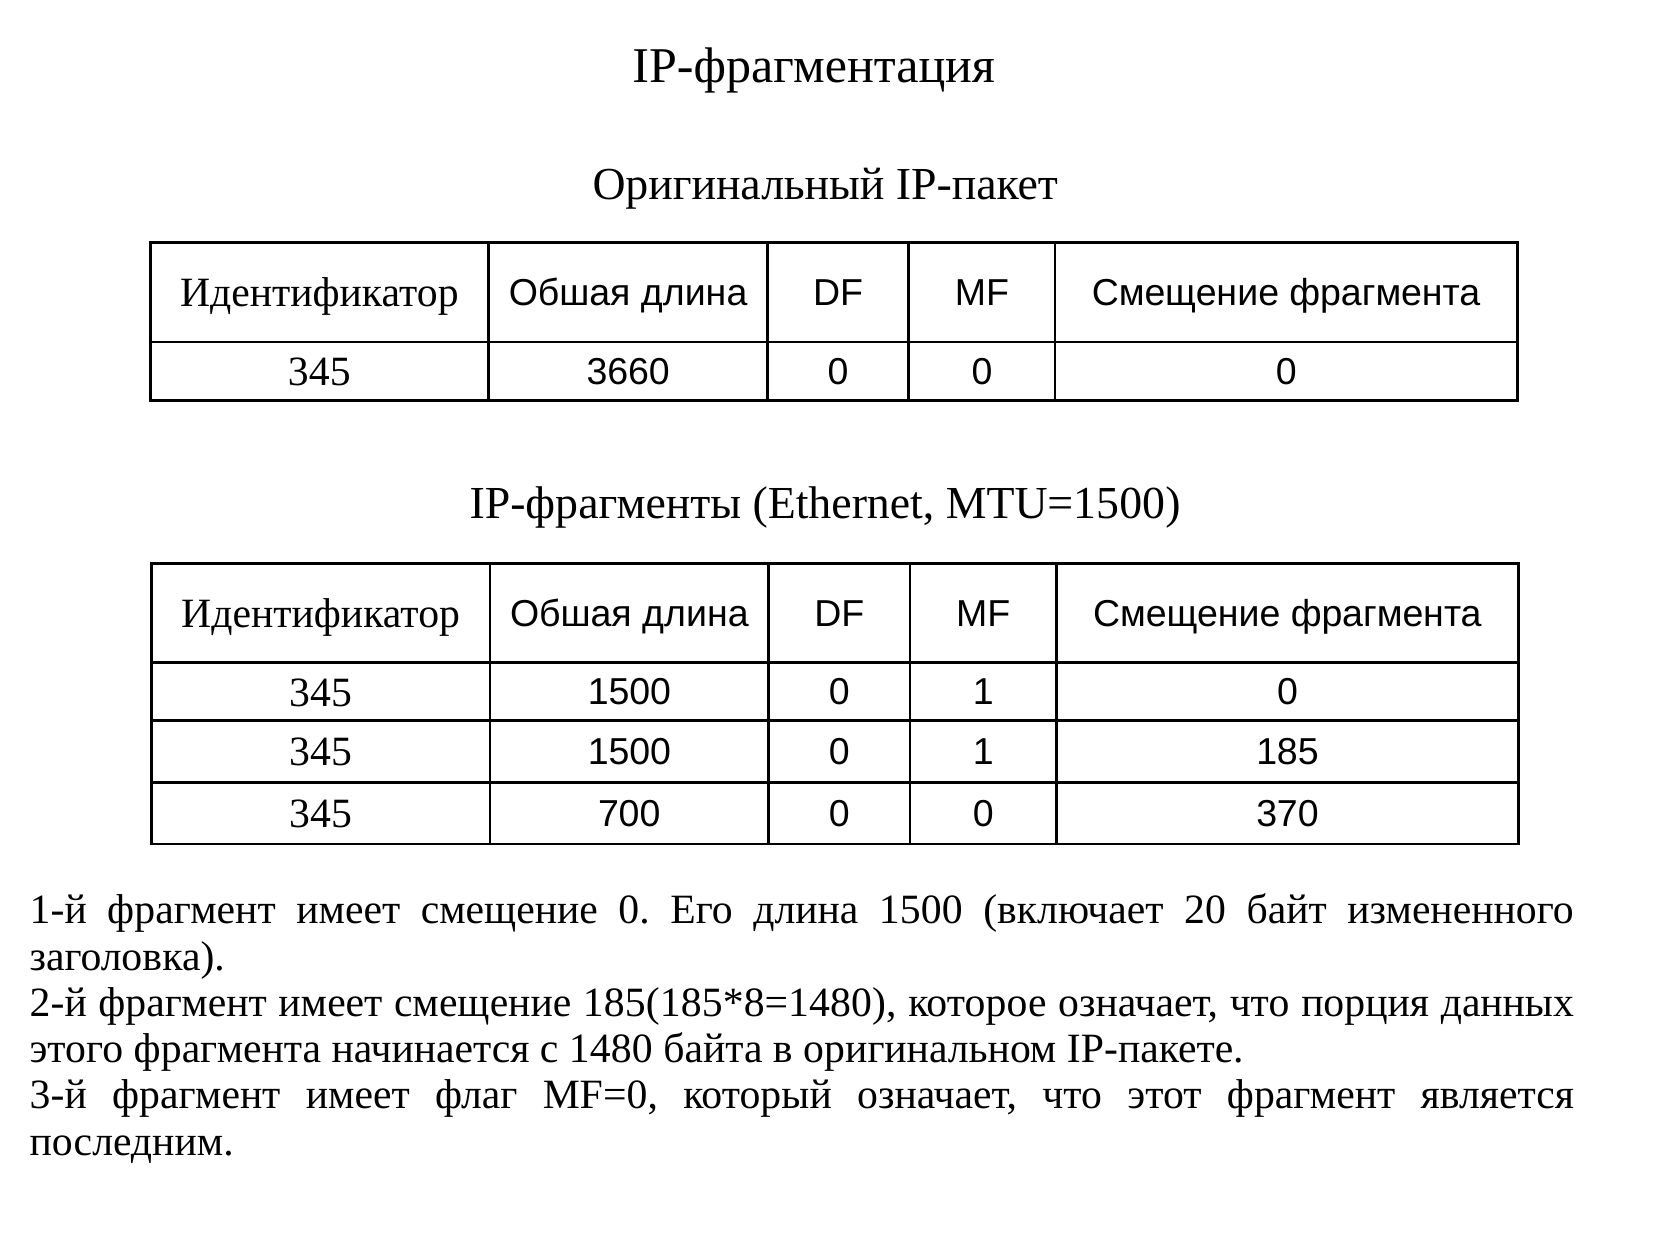

IP-фрагментация
Оригинальный IP-пакет
| Идентификатор | Обшая длина | DF | MF | Смещение фрагмента |
| --- | --- | --- | --- | --- |
| 345 | 3660 | 0 | 0 | 0 |
IP-фрагменты (Ethernet, MTU=1500)
| Идентификатор | Обшая длина | DF | MF | Смещение фрагмента |
| --- | --- | --- | --- | --- |
| 345 | 1500 | 0 | 1 | 0 |
| 345 | 1500 | 0 | 1 | 185 |
| 345 | 700 | 0 | 0 | 370 |
1-й фрагмент имеет смещение 0. Его длина 1500 (включает 20 байт измененного заголовка).
2-й фрагмент имеет смещение 185(185*8=1480), которое означает, что порция данных этого фрагмента начинается с 1480 байта в оригинальном IP-пакете.
3-й фрагмент имеет флаг MF=0, который означает, что этот фрагмент является последним.